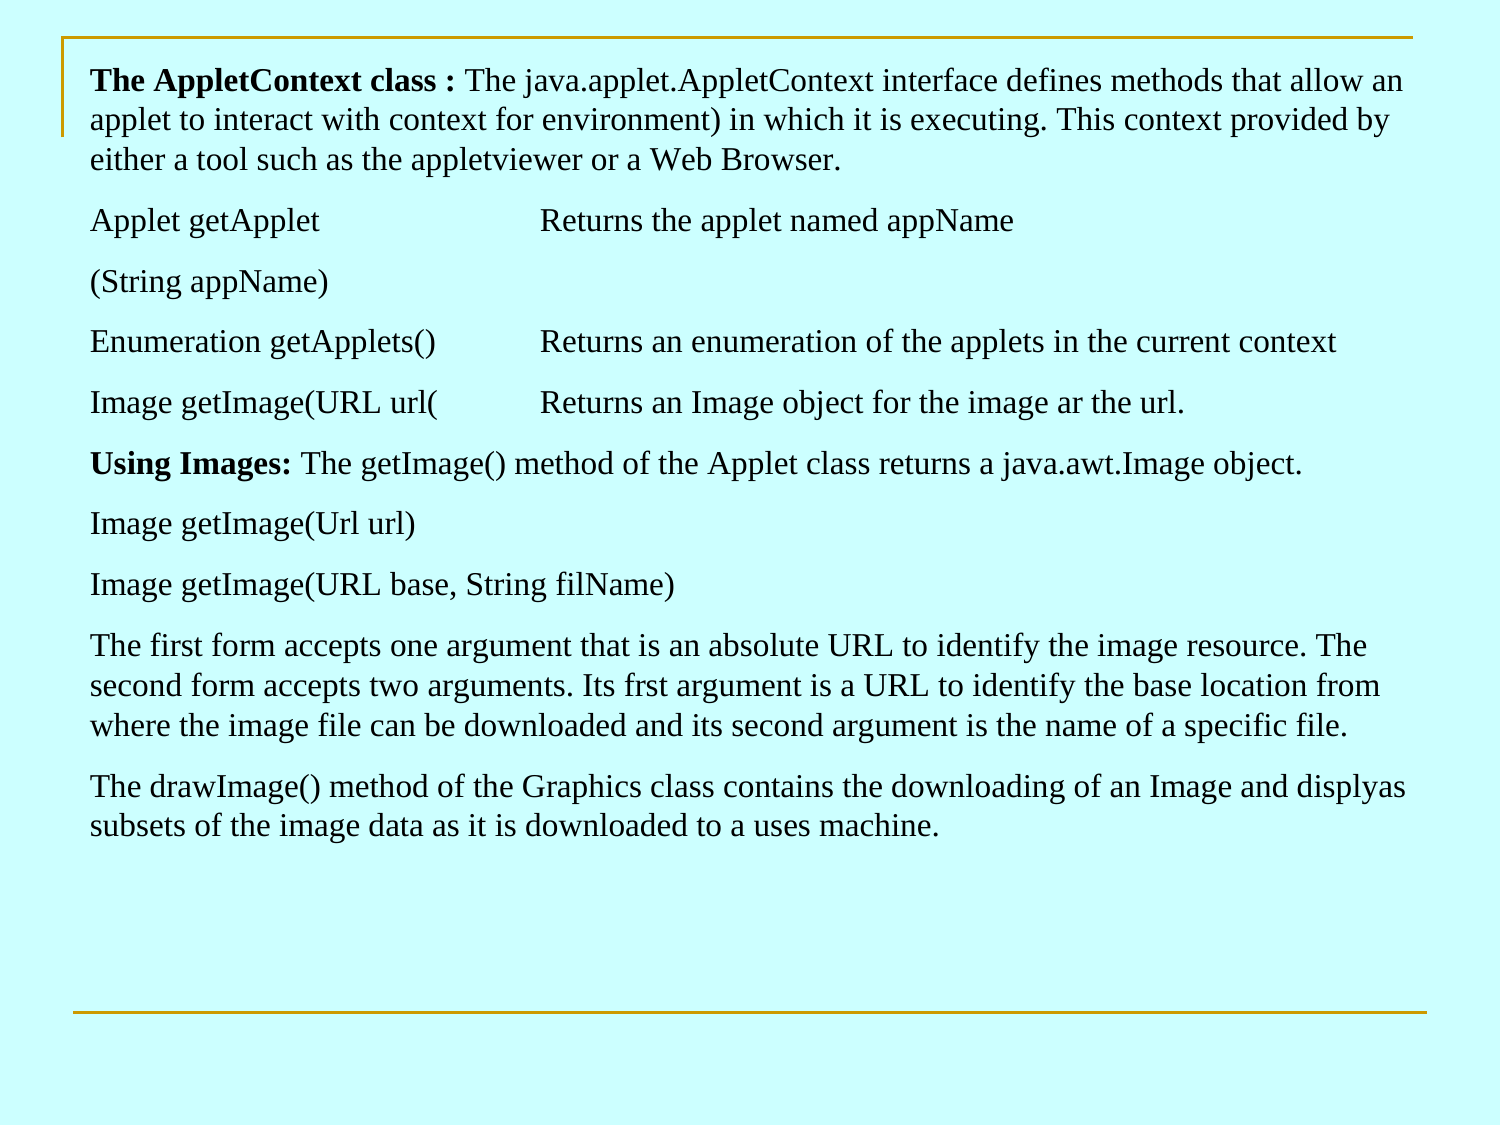

The AppletContext class : The java.applet.AppletContext interface defines methods that allow an applet to interact with context for environment) in which it is executing. This context provided by either a tool such as the appletviewer or a Web Browser.
Applet getApplet		Returns the applet named appName
(String appName)
Enumeration getApplets()	Returns an enumeration of the applets in the current context
Image getImage(URL url(	Returns an Image object for the image ar the url.
Using Images: The getImage() method of the Applet class returns a java.awt.Image object.
Image getImage(Url url)
Image getImage(URL base, String filName)
The first form accepts one argument that is an absolute URL to identify the image resource. The second form accepts two arguments. Its frst argument is a URL to identify the base location from where the image file can be downloaded and its second argument is the name of a specific file.
The drawImage() method of the Graphics class contains the downloading of an Image and displyas subsets of the image data as it is downloaded to a uses machine.